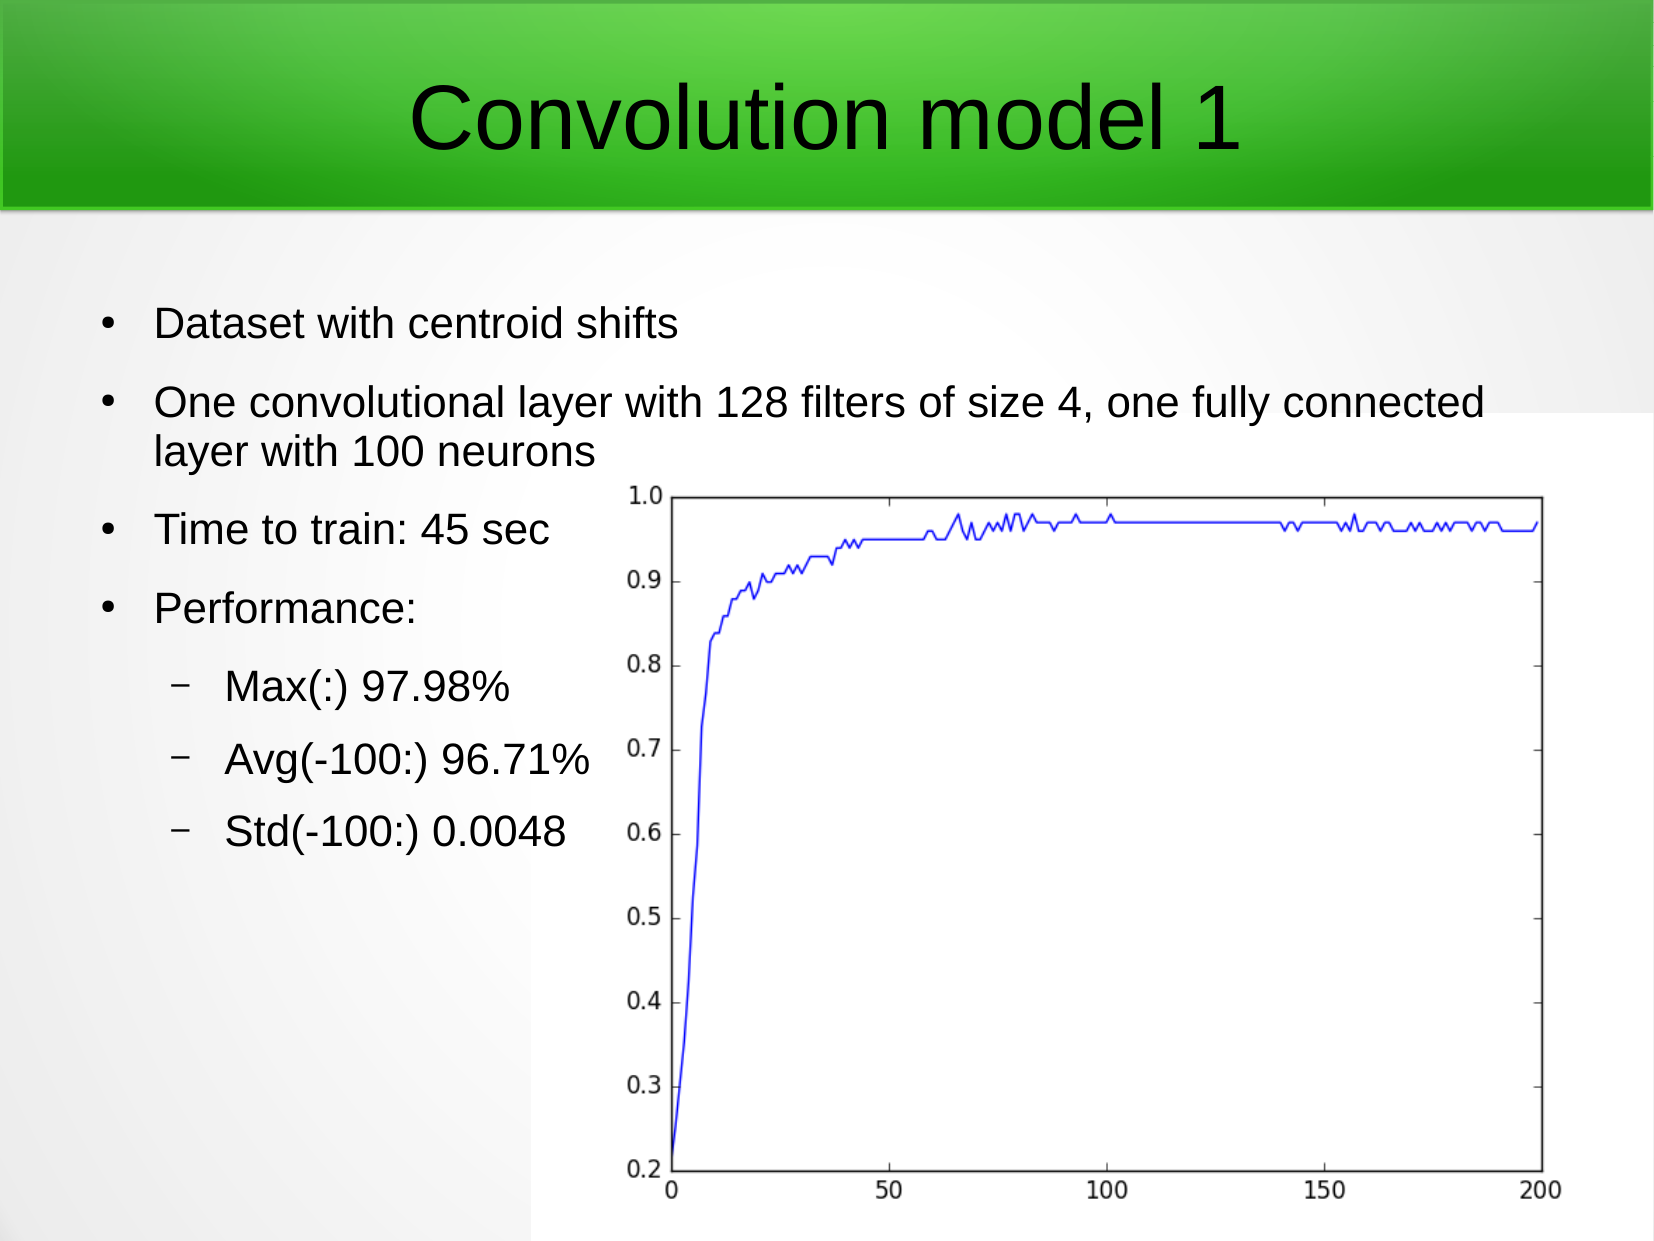

# Convolution model 1
Dataset with centroid shifts
One convolutional layer with 128 filters of size 4, one fully connected layer with 100 neurons
Time to train: 45 sec
Performance:
Max(:) 97.98%
Avg(-100:) 96.71%
Std(-100:) 0.0048